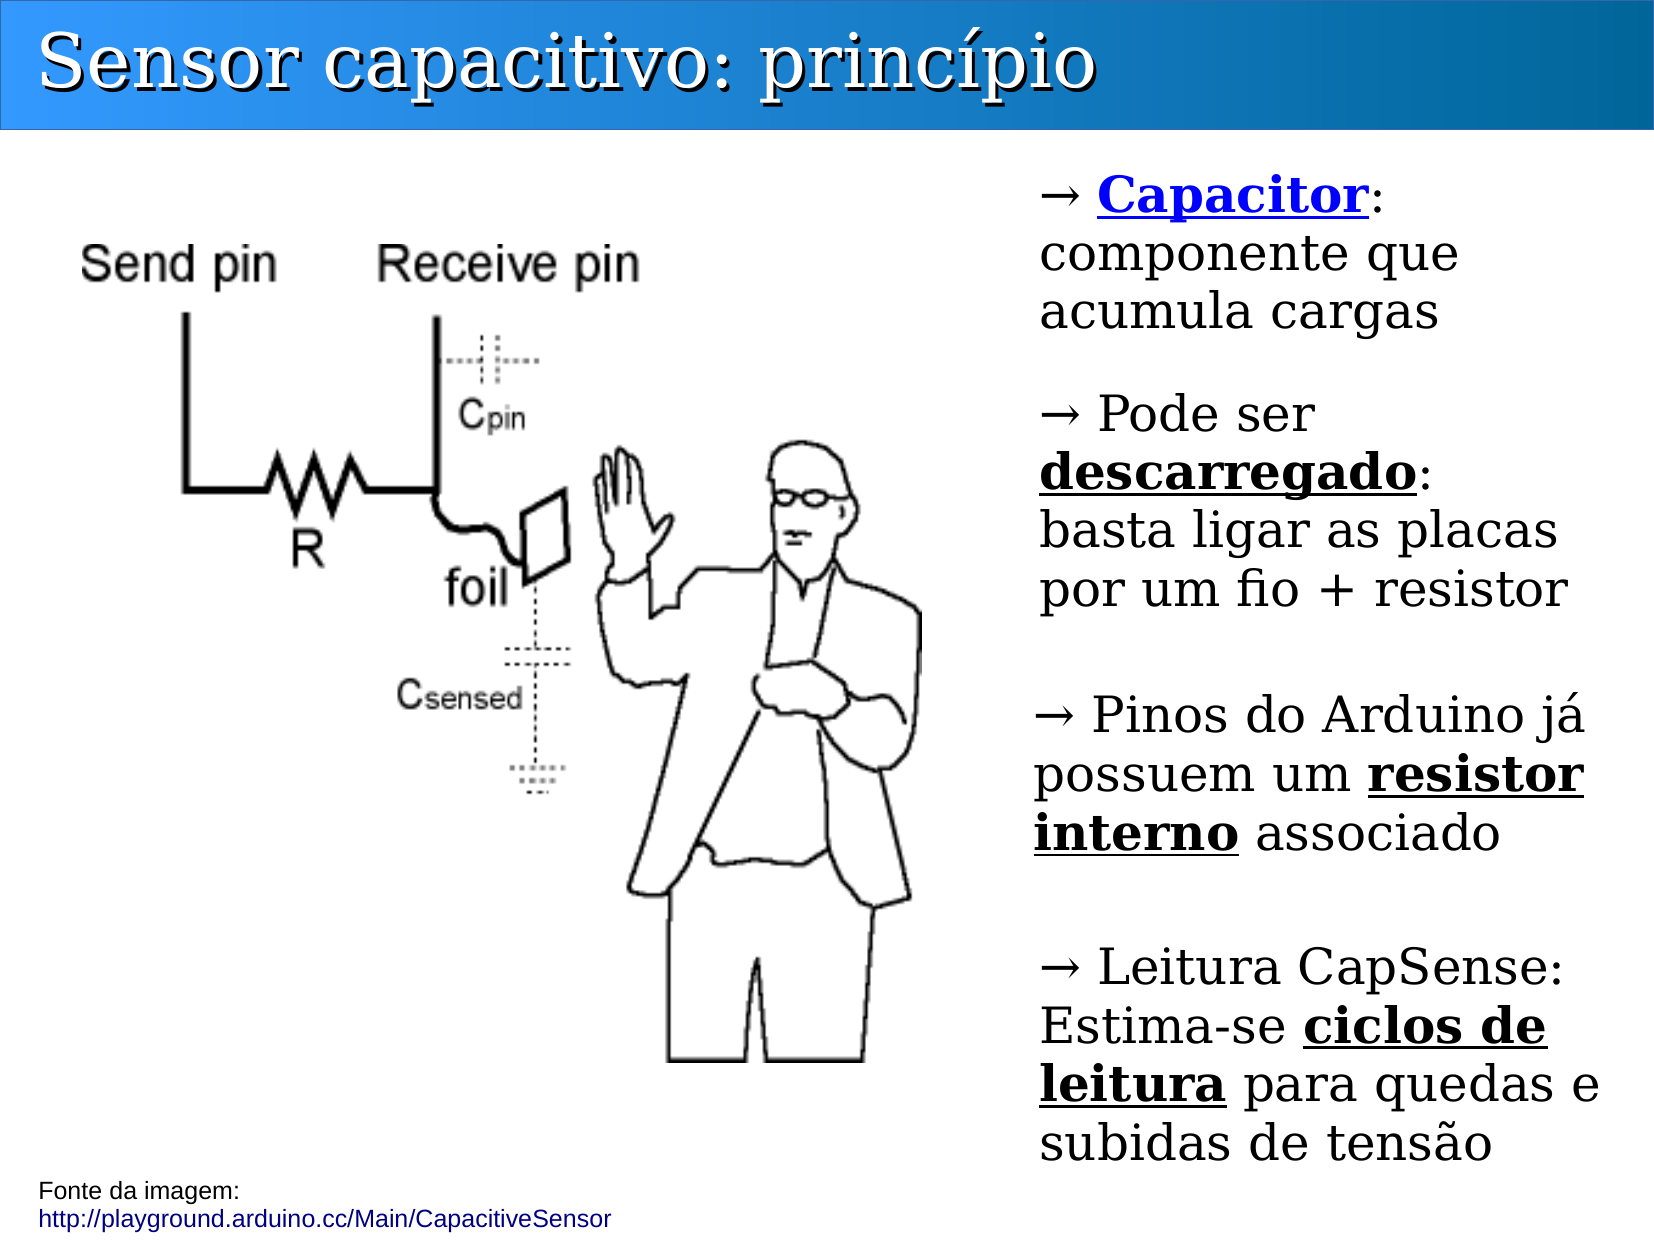

# Sensor capacitivo: princípio
→ Capacitor: componente que acumula cargas
→ Pode ser descarregado:
basta ligar as placas por um fio + resistor
→ Pinos do Arduino já possuem um resistor interno associado
→ Leitura CapSense:
Estima-se ciclos de leitura para quedas e subidas de tensão
Fonte da imagem:
http://playground.arduino.cc/Main/CapacitiveSensor